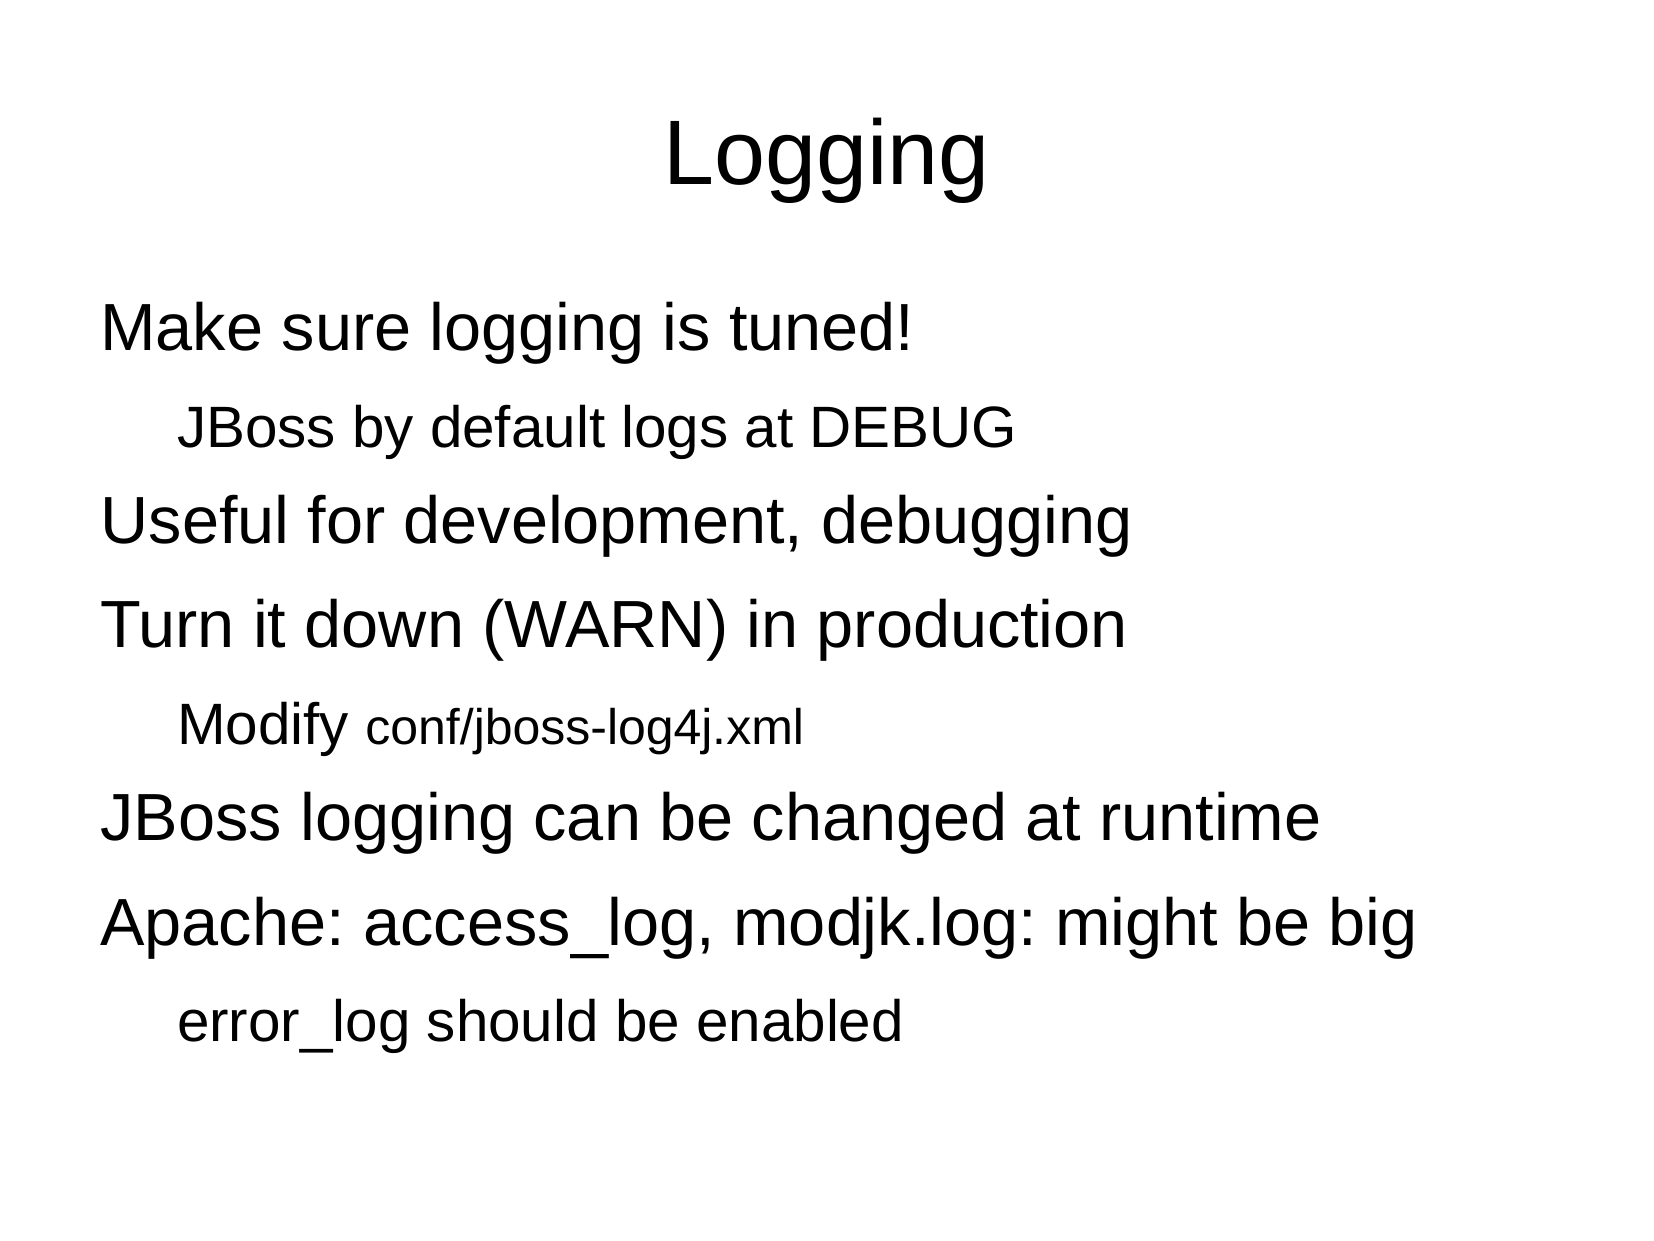

# Logging
Make sure logging is tuned!
JBoss by default logs at DEBUG
Useful for development, debugging
Turn it down (WARN) in production
Modify conf/jboss-log4j.xml
JBoss logging can be changed at runtime
Apache: access_log, modjk.log: might be big
error_log should be enabled